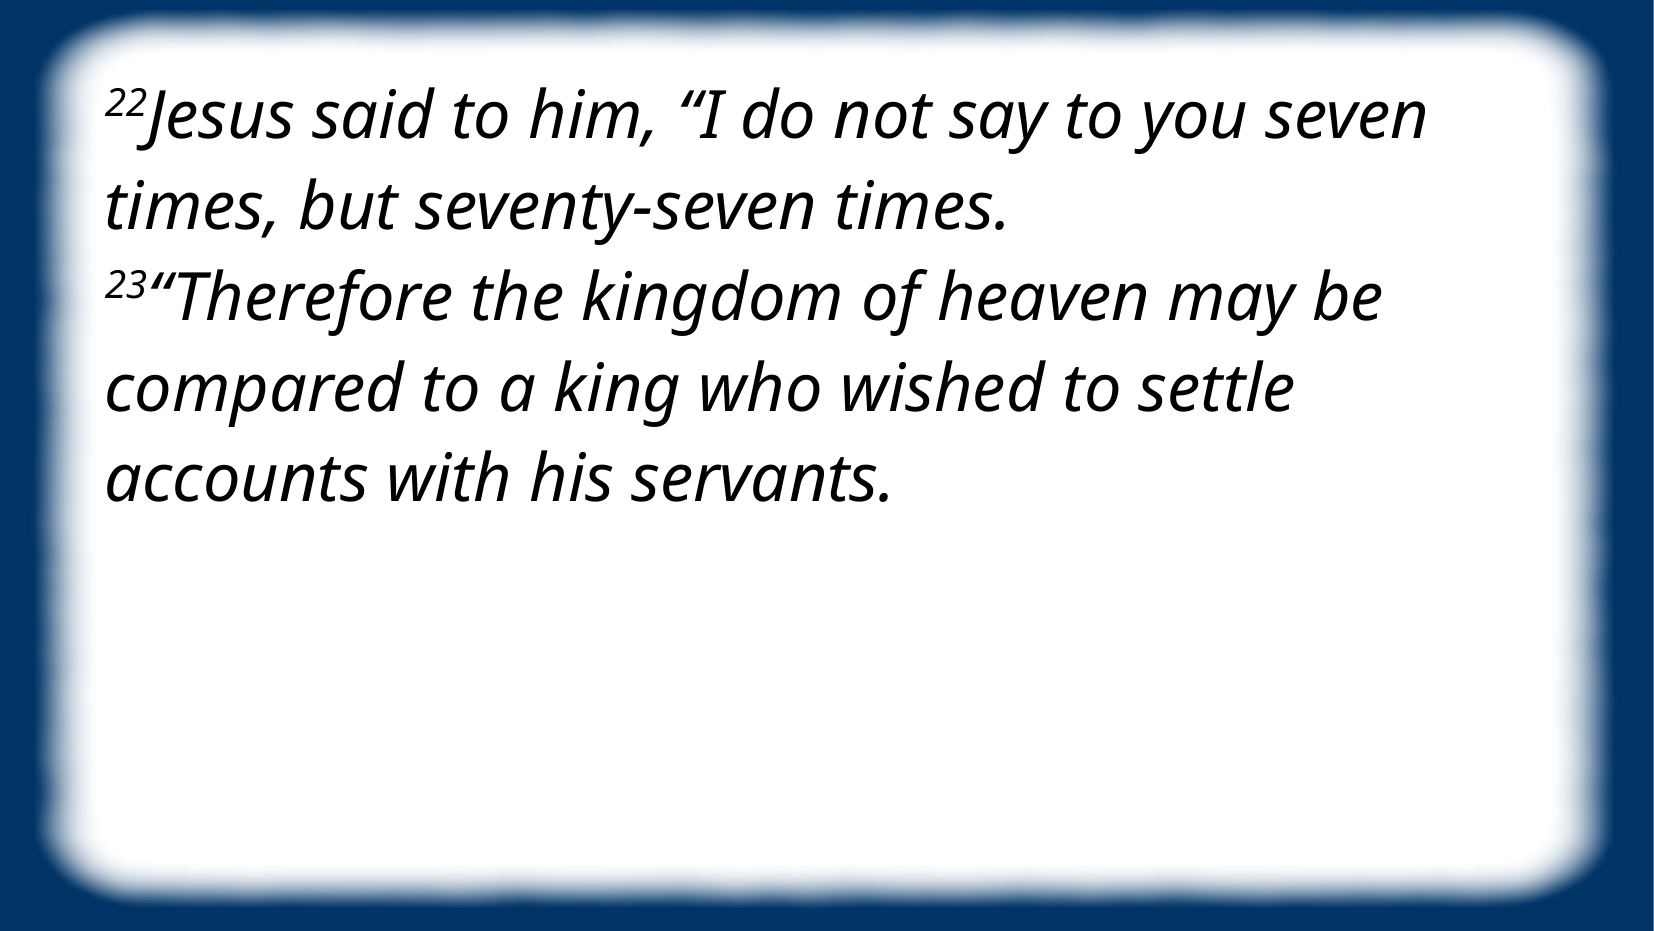

22Jesus said to him, “I do not say to you seven times, but seventy-seven times.
23“Therefore the kingdom of heaven may be compared to a king who wished to settle accounts with his servants.